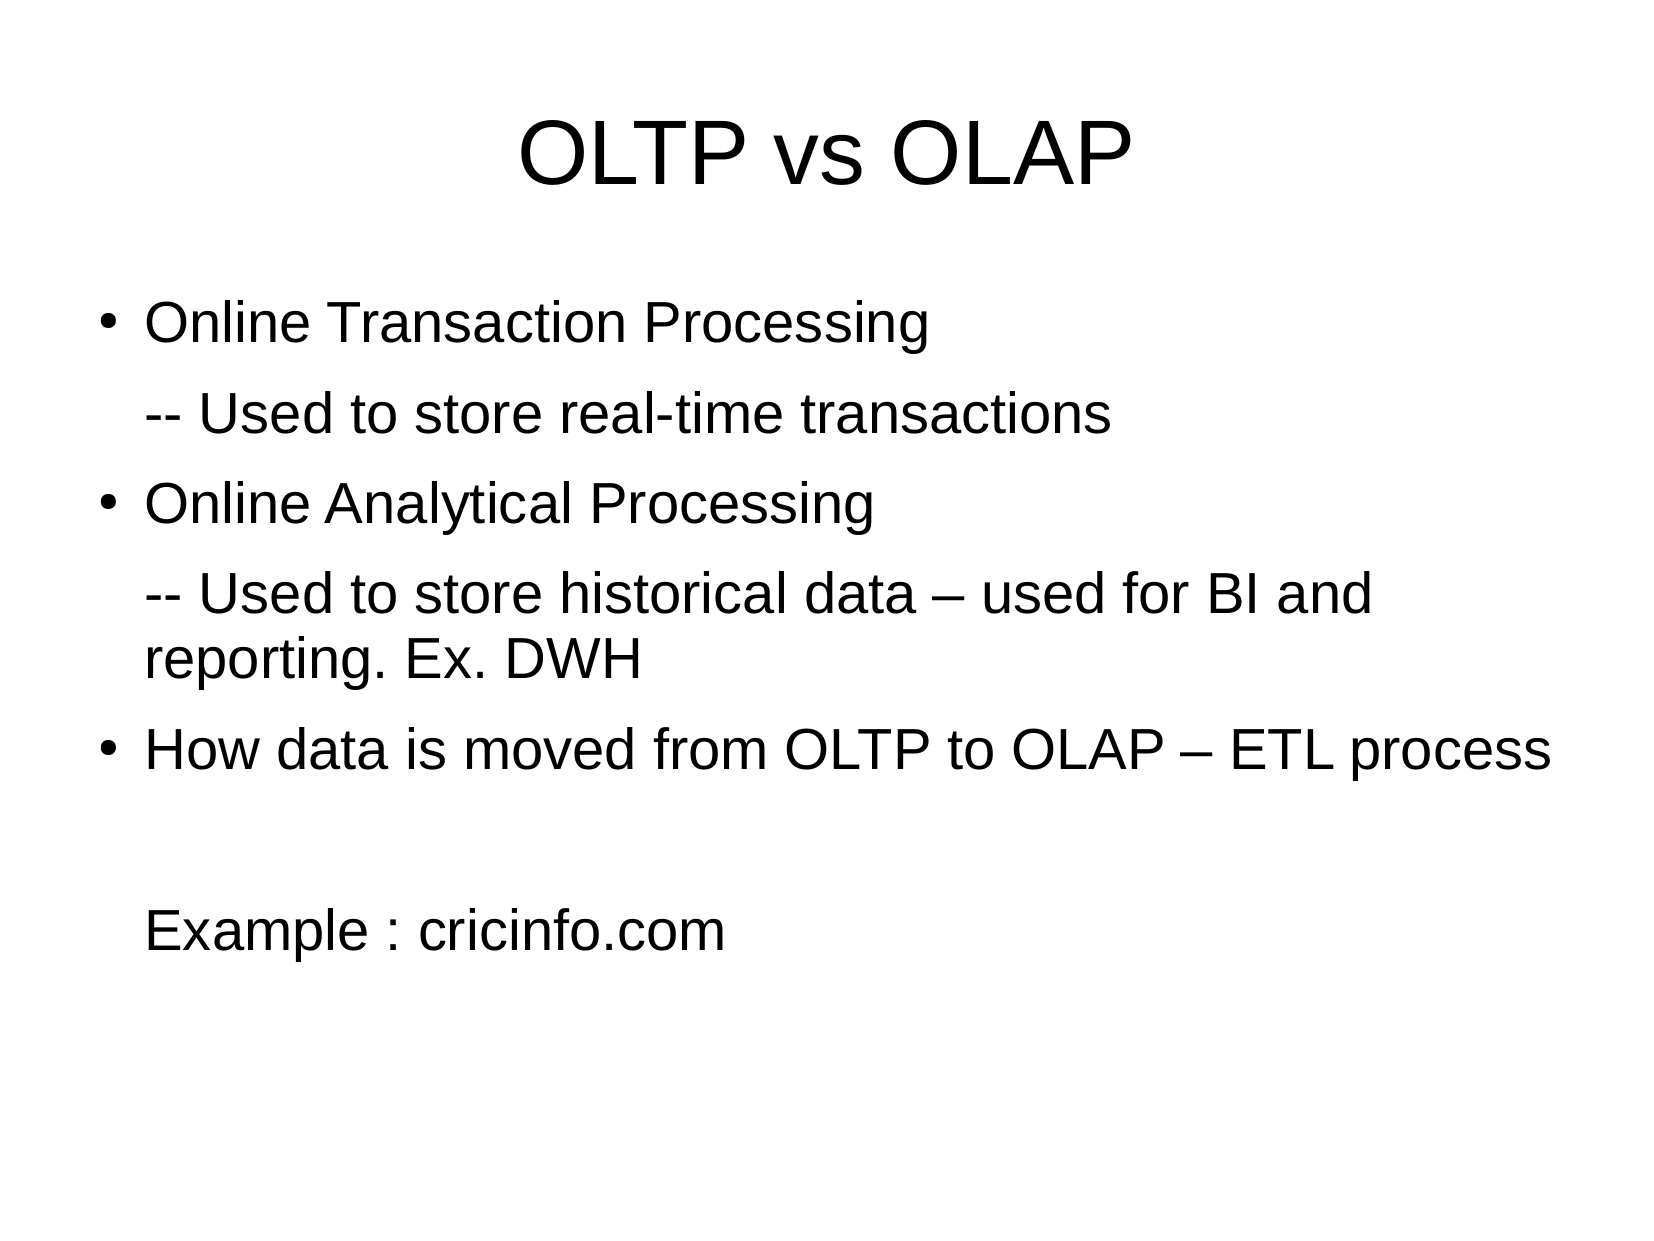

# OLTP vs OLAP
Online Transaction Processing
-- Used to store real-time transactions
Online Analytical Processing
-- Used to store historical data – used for BI and reporting. Ex. DWH
How data is moved from OLTP to OLAP – ETL process
Example : cricinfo.com